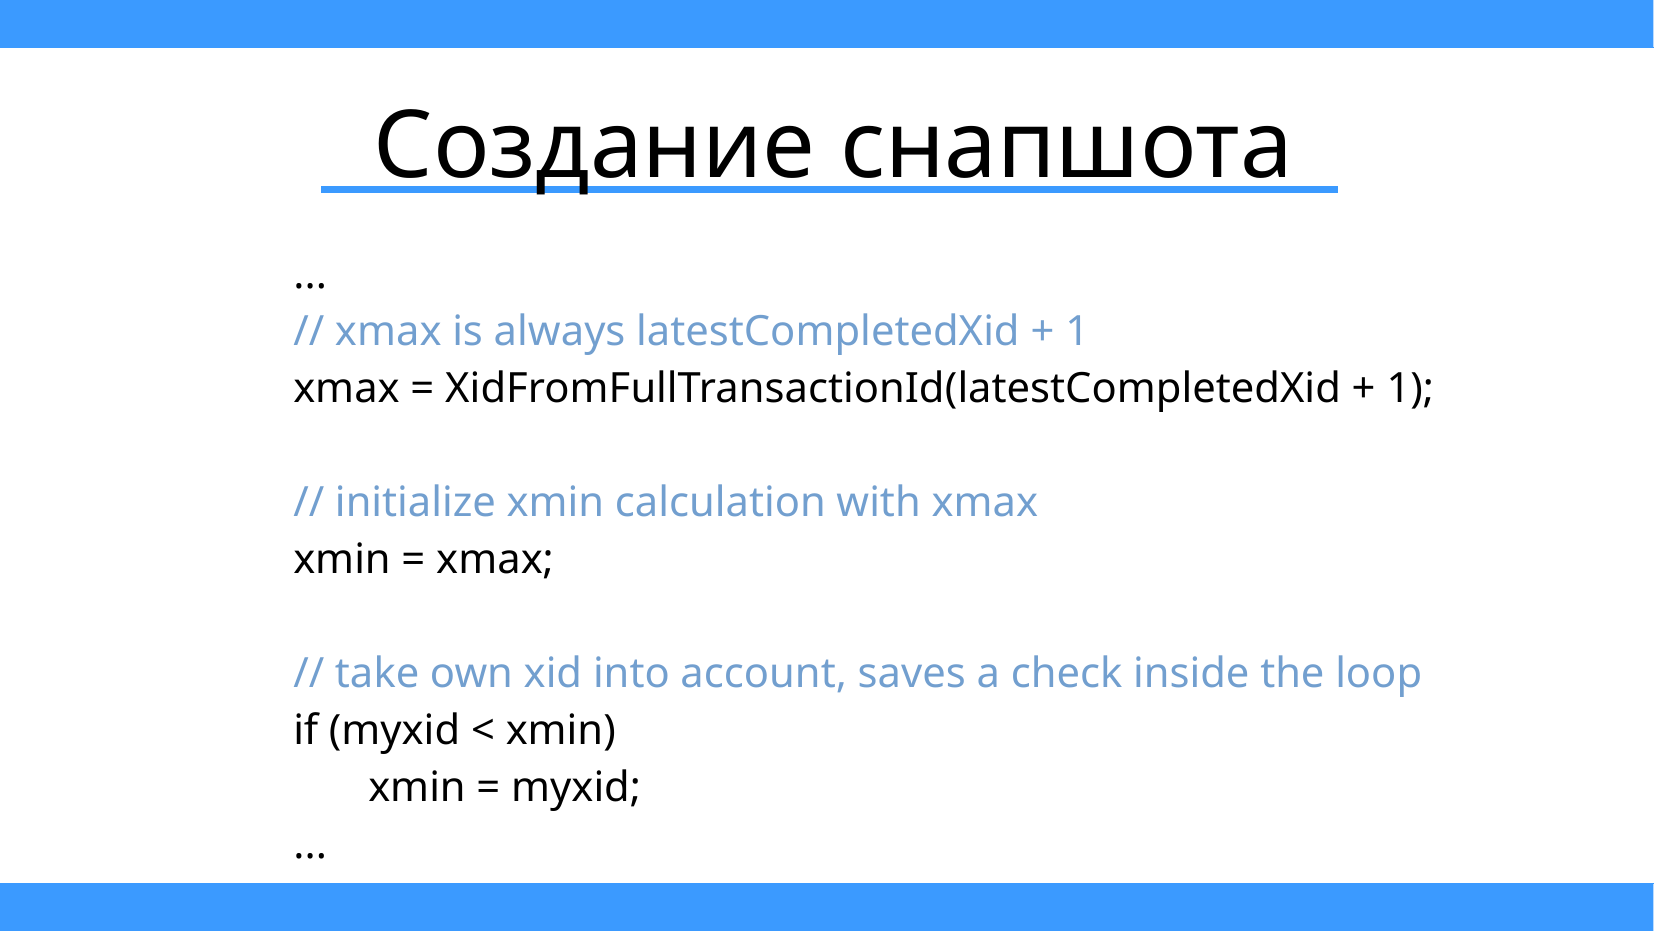

Создание снапшота
	...
	// xmax is always latestCompletedXid + 1
	xmax = XidFromFullTransactionId(latestCompletedXid + 1);
	// initialize xmin calculation with xmax
	xmin = xmax;
	// take own xid into account, saves a check inside the loop
	if (myxid < xmin)
		xmin = myxid;
	...